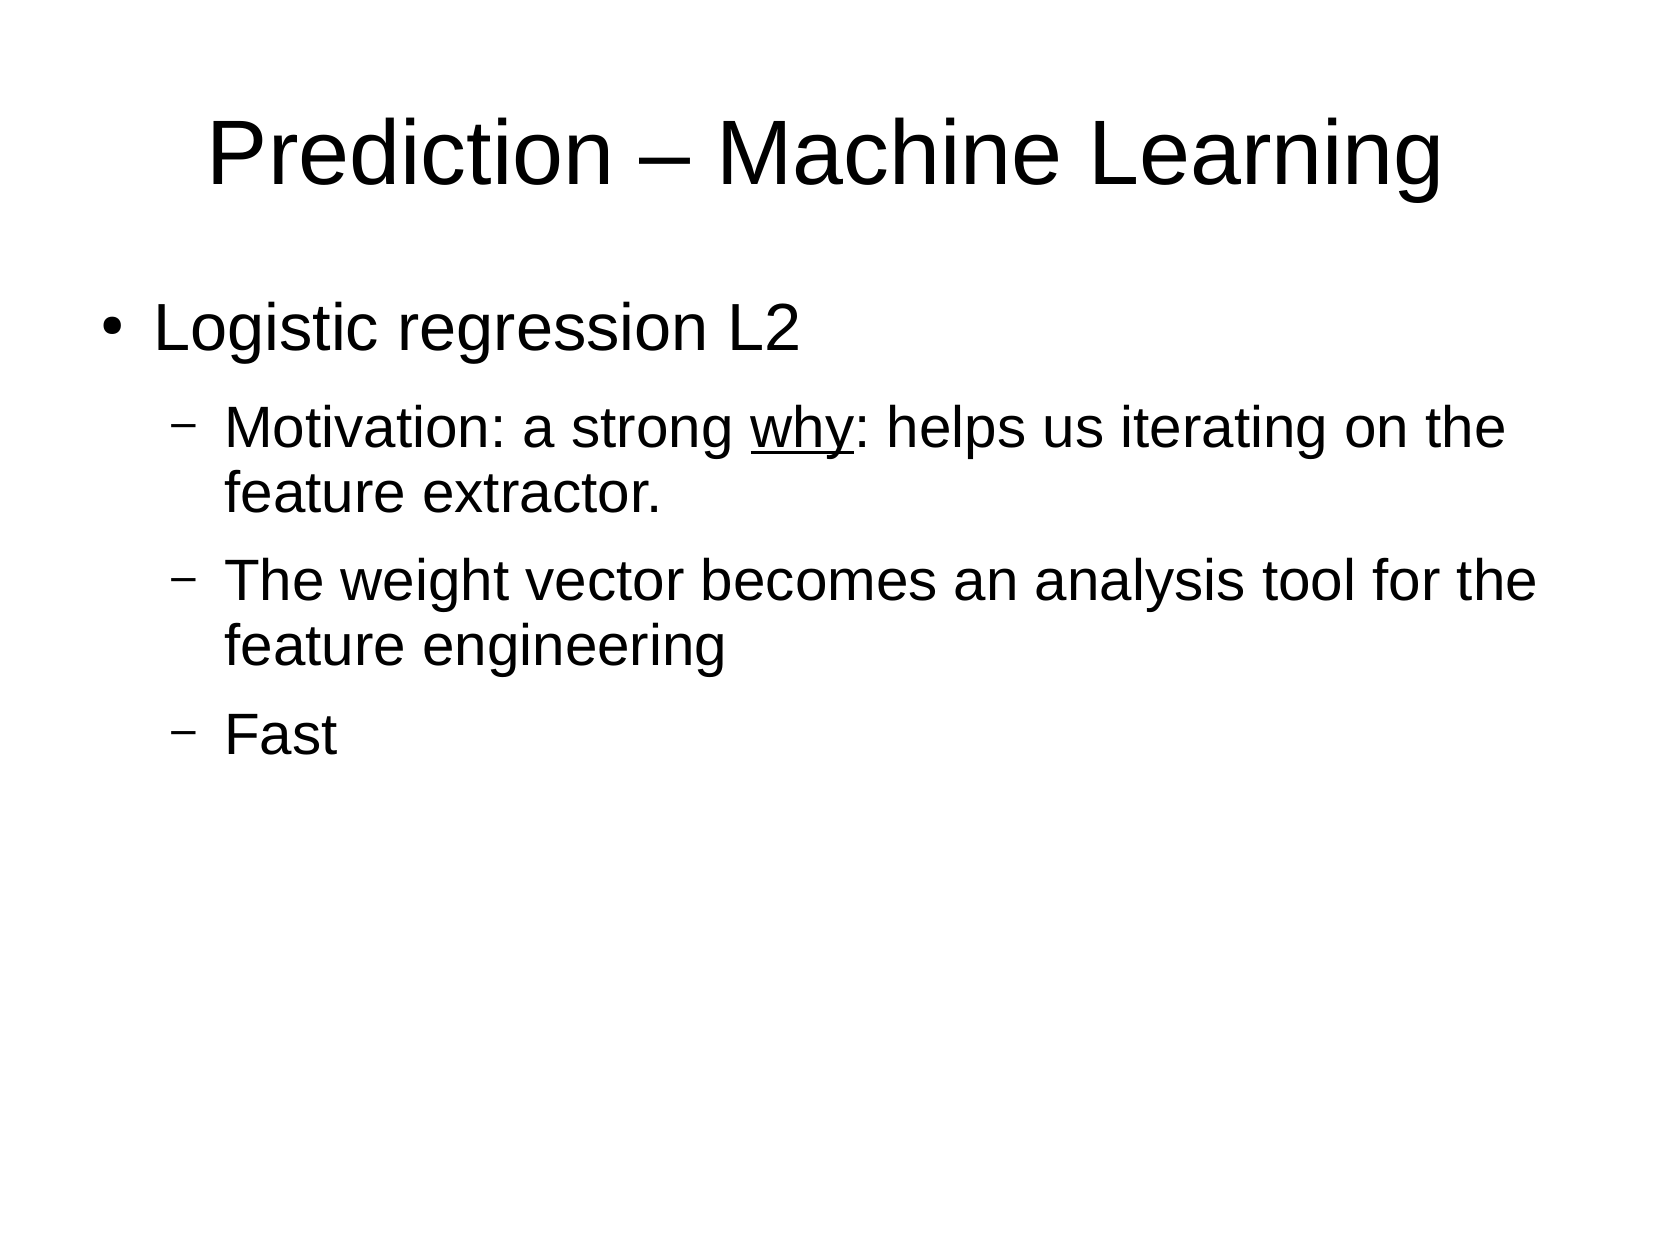

# Prediction – Machine Learning
Logistic regression L2
Motivation: a strong why: helps us iterating on the feature extractor.
The weight vector becomes an analysis tool for the feature engineering
Fast